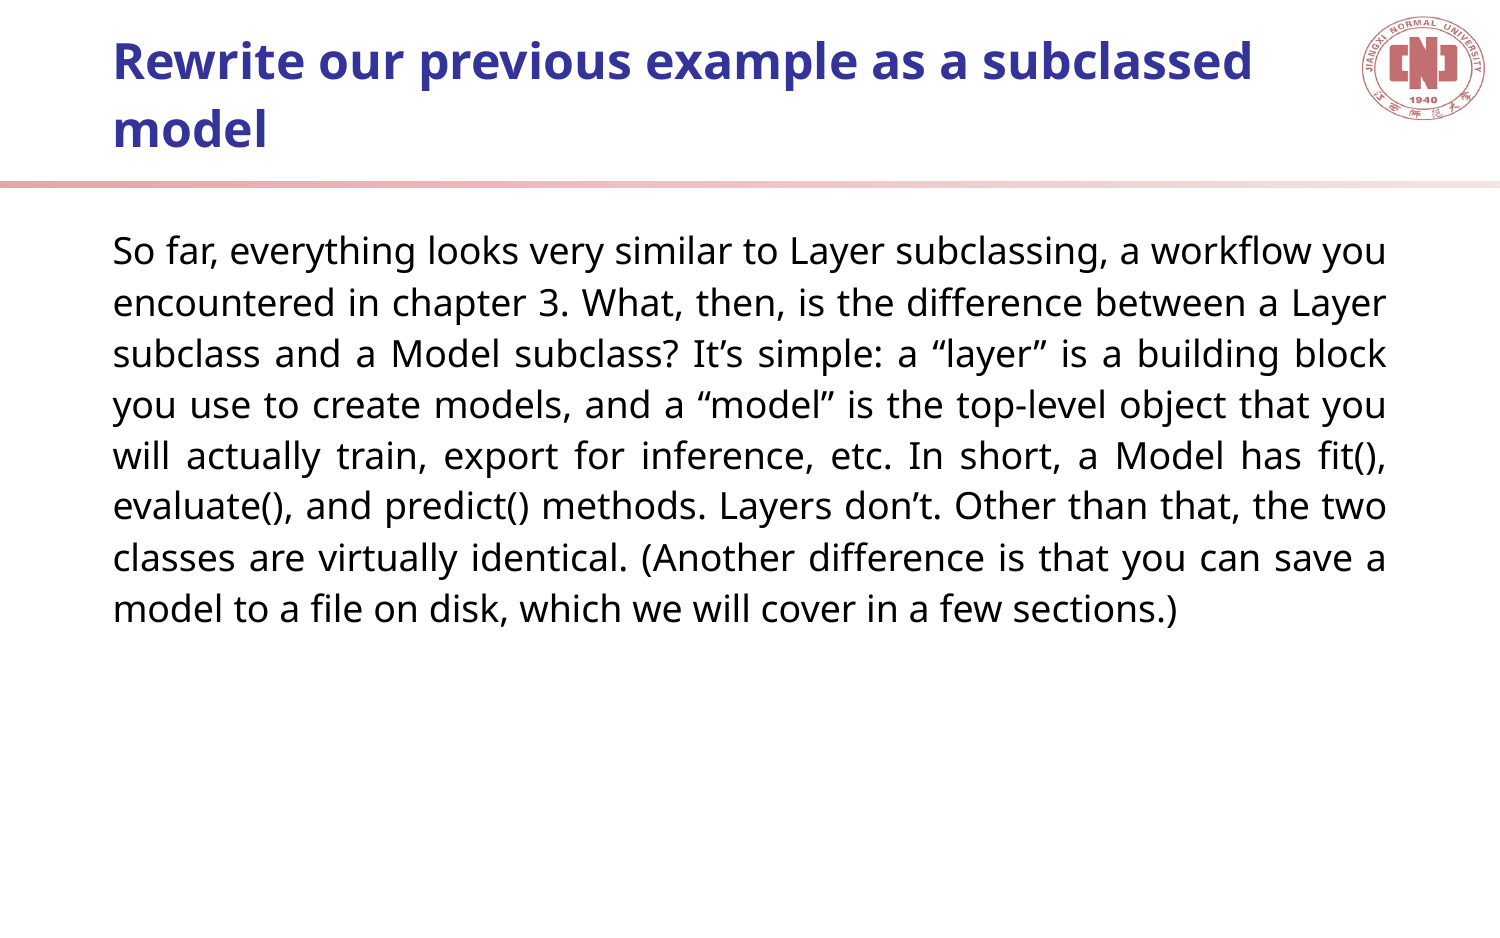

# Rewrite our previous example as a subclassed model
So far, everything looks very similar to Layer subclassing, a workflow you encountered in chapter 3. What, then, is the difference between a Layer subclass and a Model subclass? It’s simple: a “layer” is a building block you use to create models, and a “model” is the top-level object that you will actually train, export for inference, etc. In short, a Model has fit(), evaluate(), and predict() methods. Layers don’t. Other than that, the two classes are virtually identical. (Another difference is that you can save a model to a file on disk, which we will cover in a few sections.)